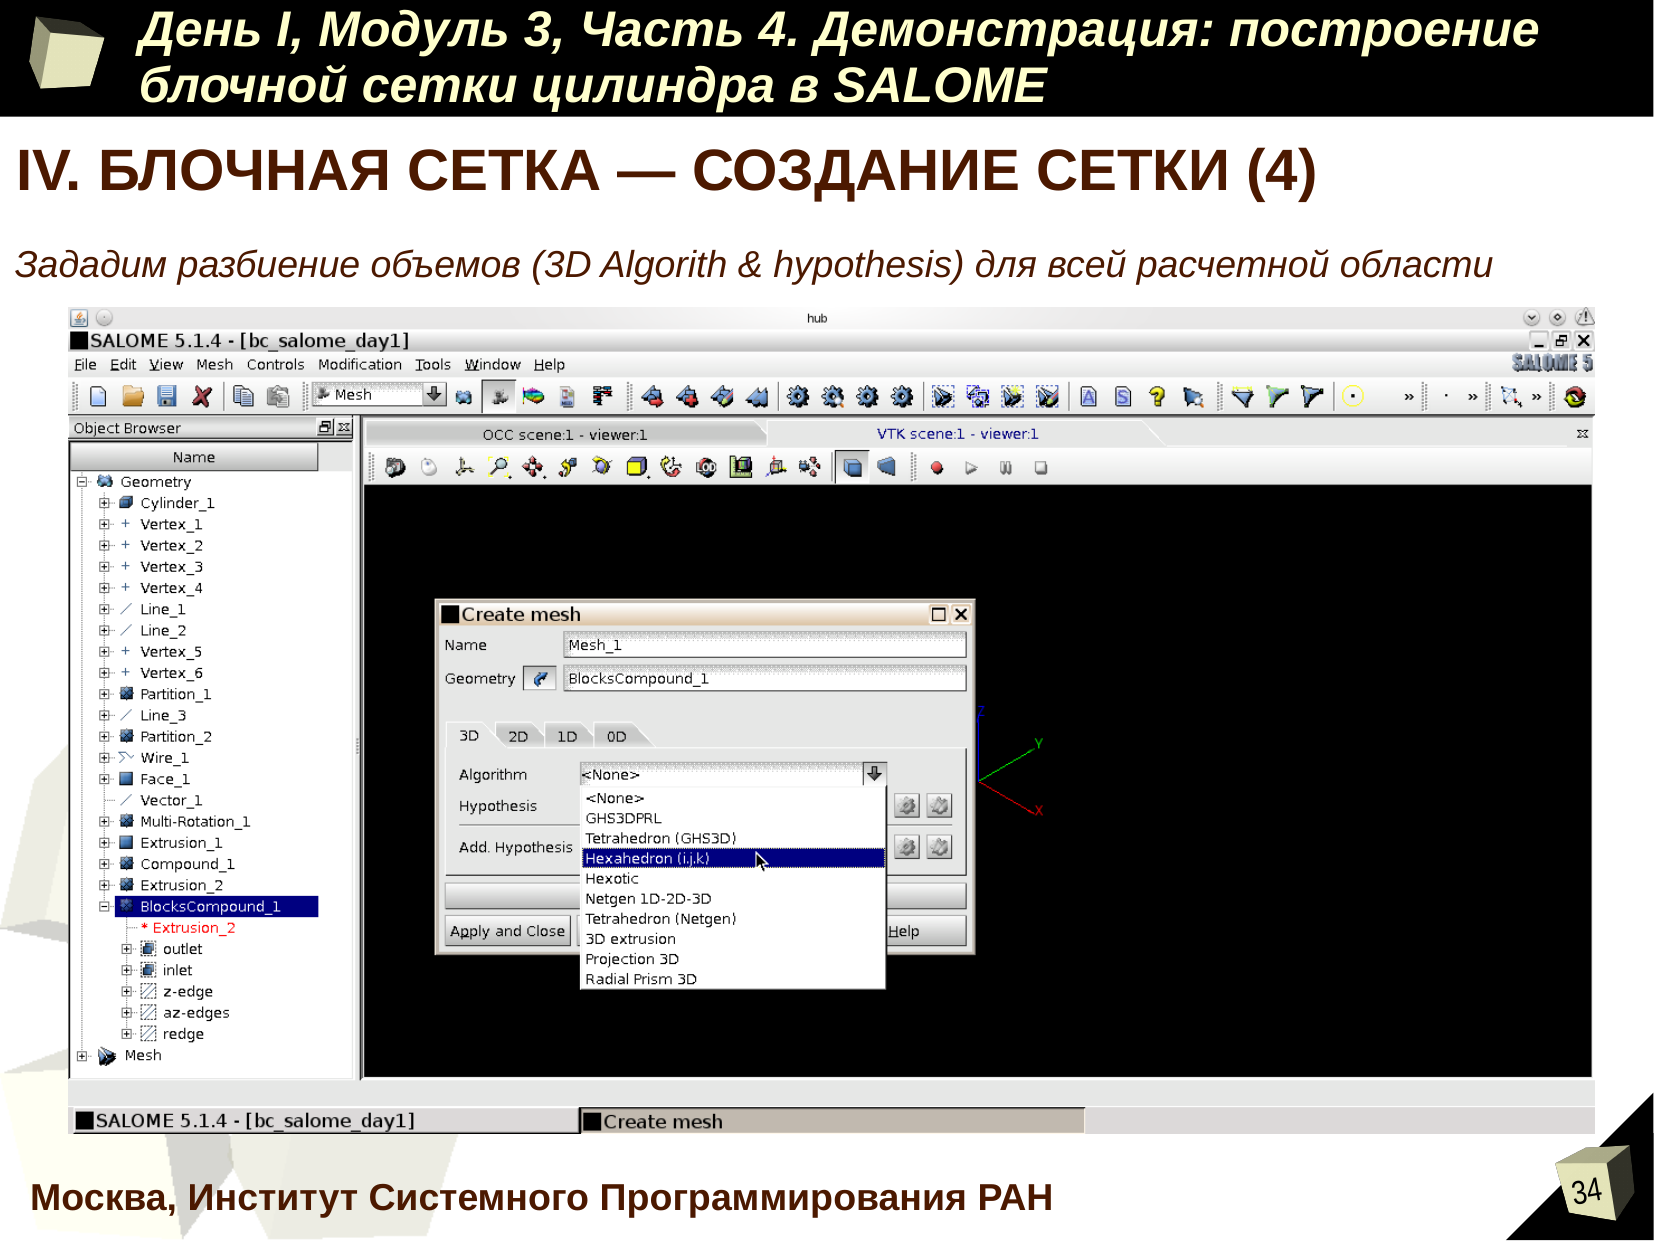

IV. БЛОЧНАЯ СЕТКА — СОЗДАНИЕ СЕТКИ (4)
Зададим разбиение объемов (3D Algorith & hypothesis) для всей расчетной области